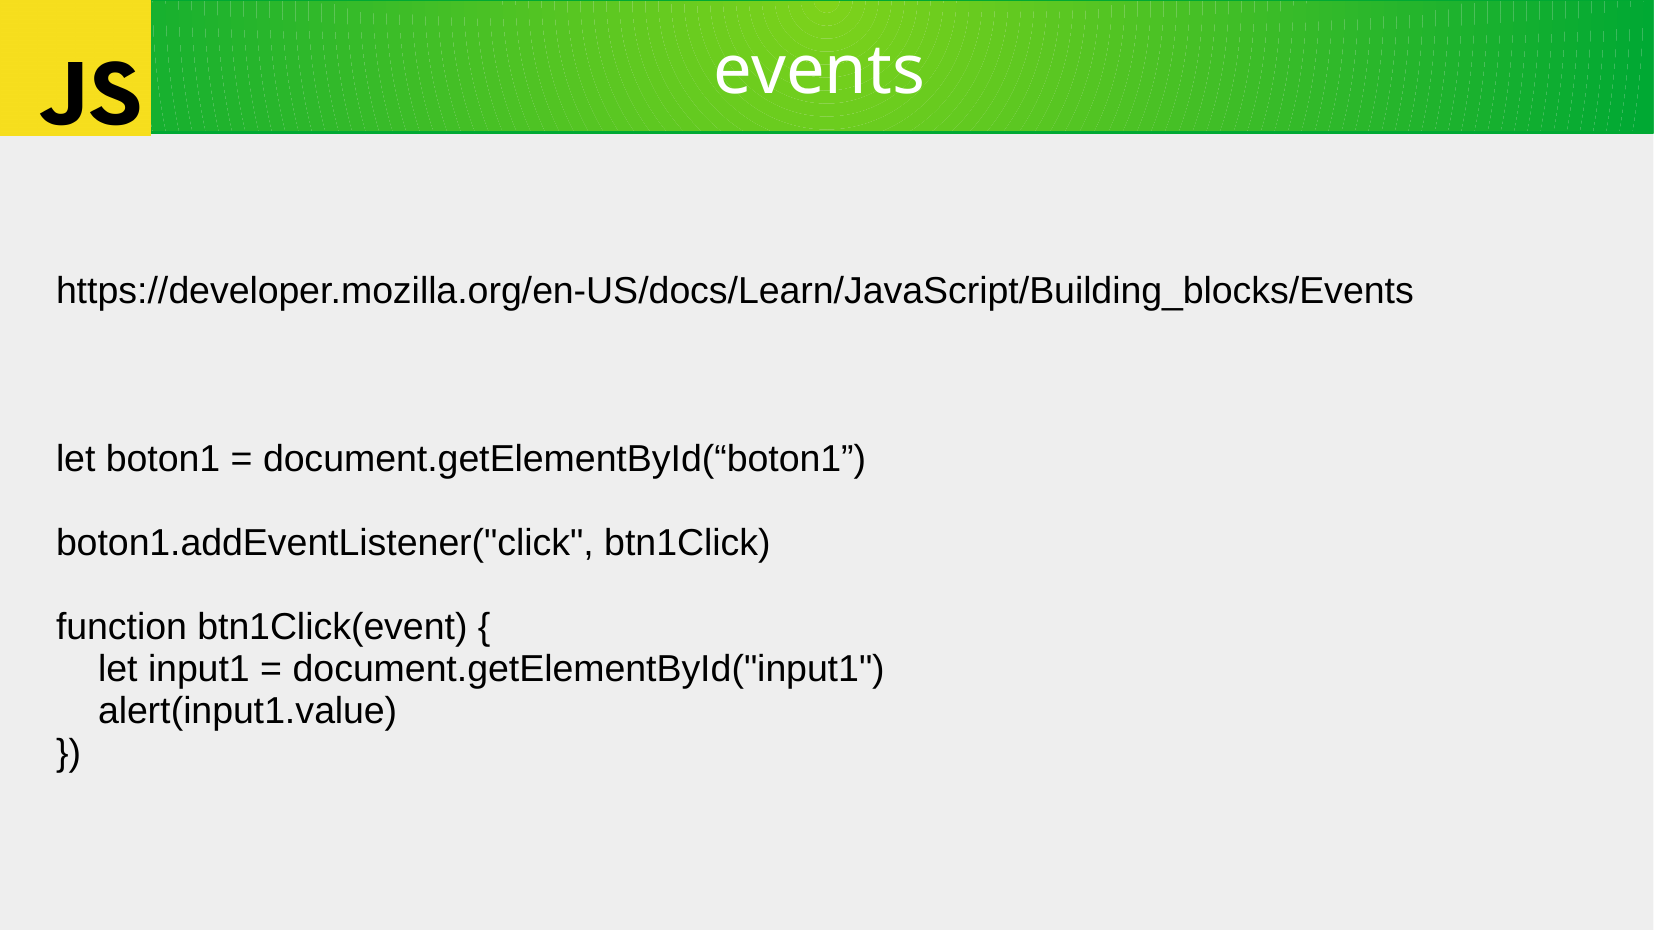

# events
https://developer.mozilla.org/en-US/docs/Learn/JavaScript/Building_blocks/Events
let boton1 = document.getElementById(“boton1”)
boton1.addEventListener("click", btn1Click)
function btn1Click(event) {
 let input1 = document.getElementById("input1")
 alert(input1.value)
})